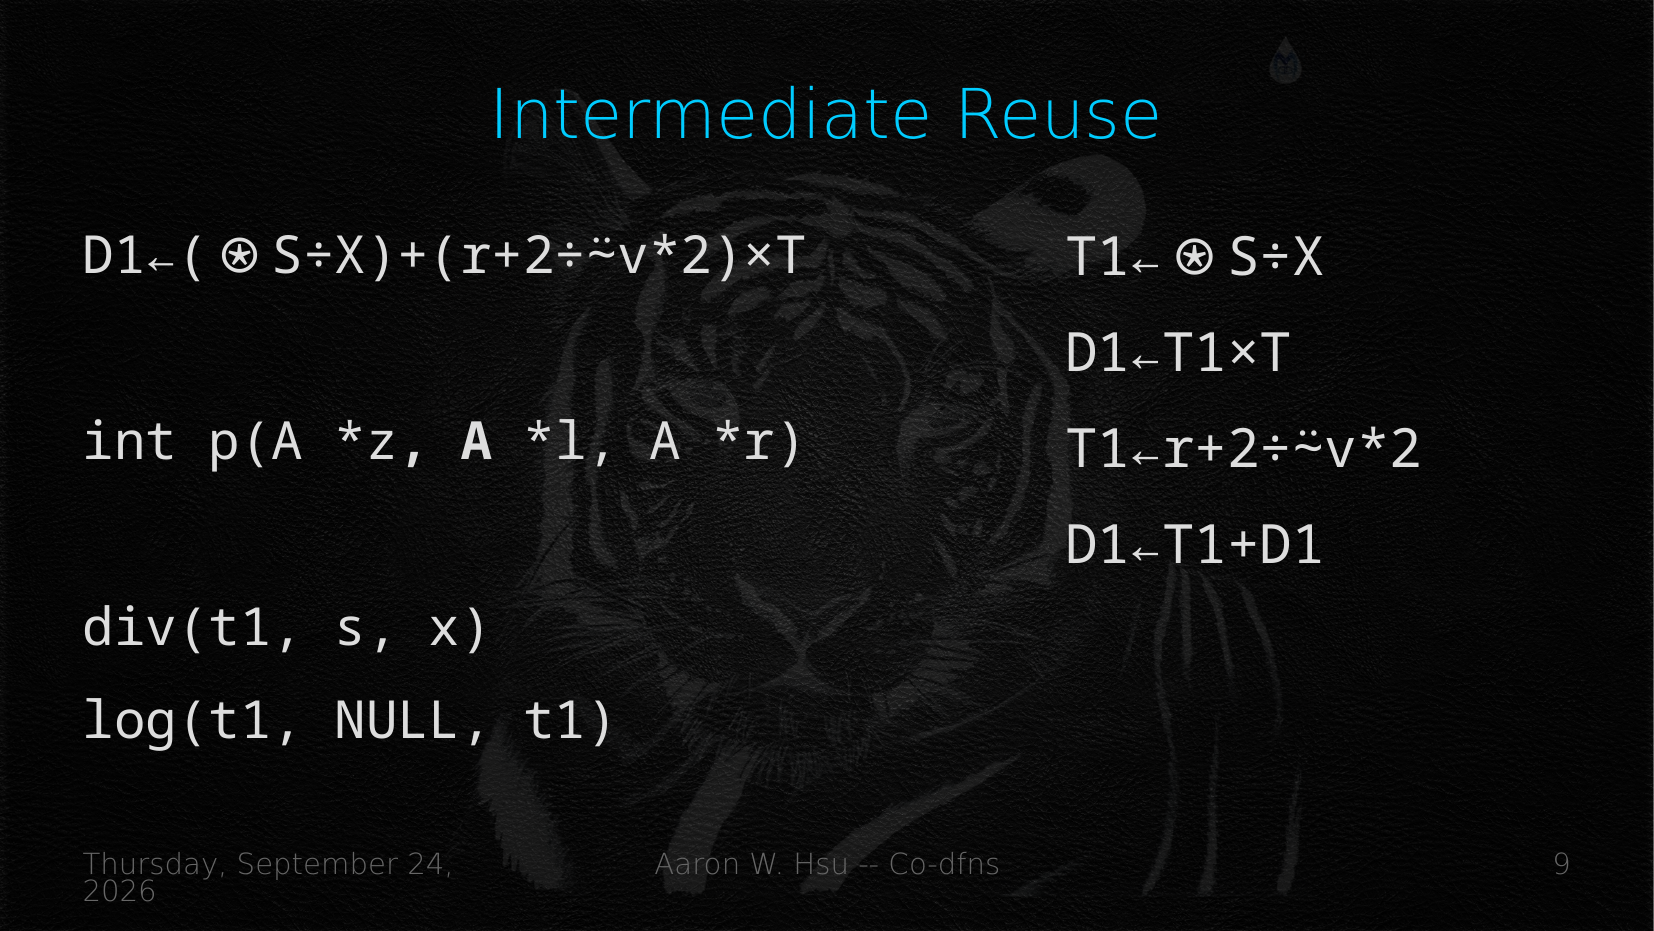

# Intermediate Reuse
D1←(⍟S÷X)+(r+2÷⍨v*2)×T
int p(A *z, A *l, A *r)
div(t1, s, x)
log(t1, NULL, t1)
T1←⍟S÷X
D1←T1×T
T1←r+2÷⍨v*2
D1←T1+D1
Aaron W. Hsu -- Co-dfns
9